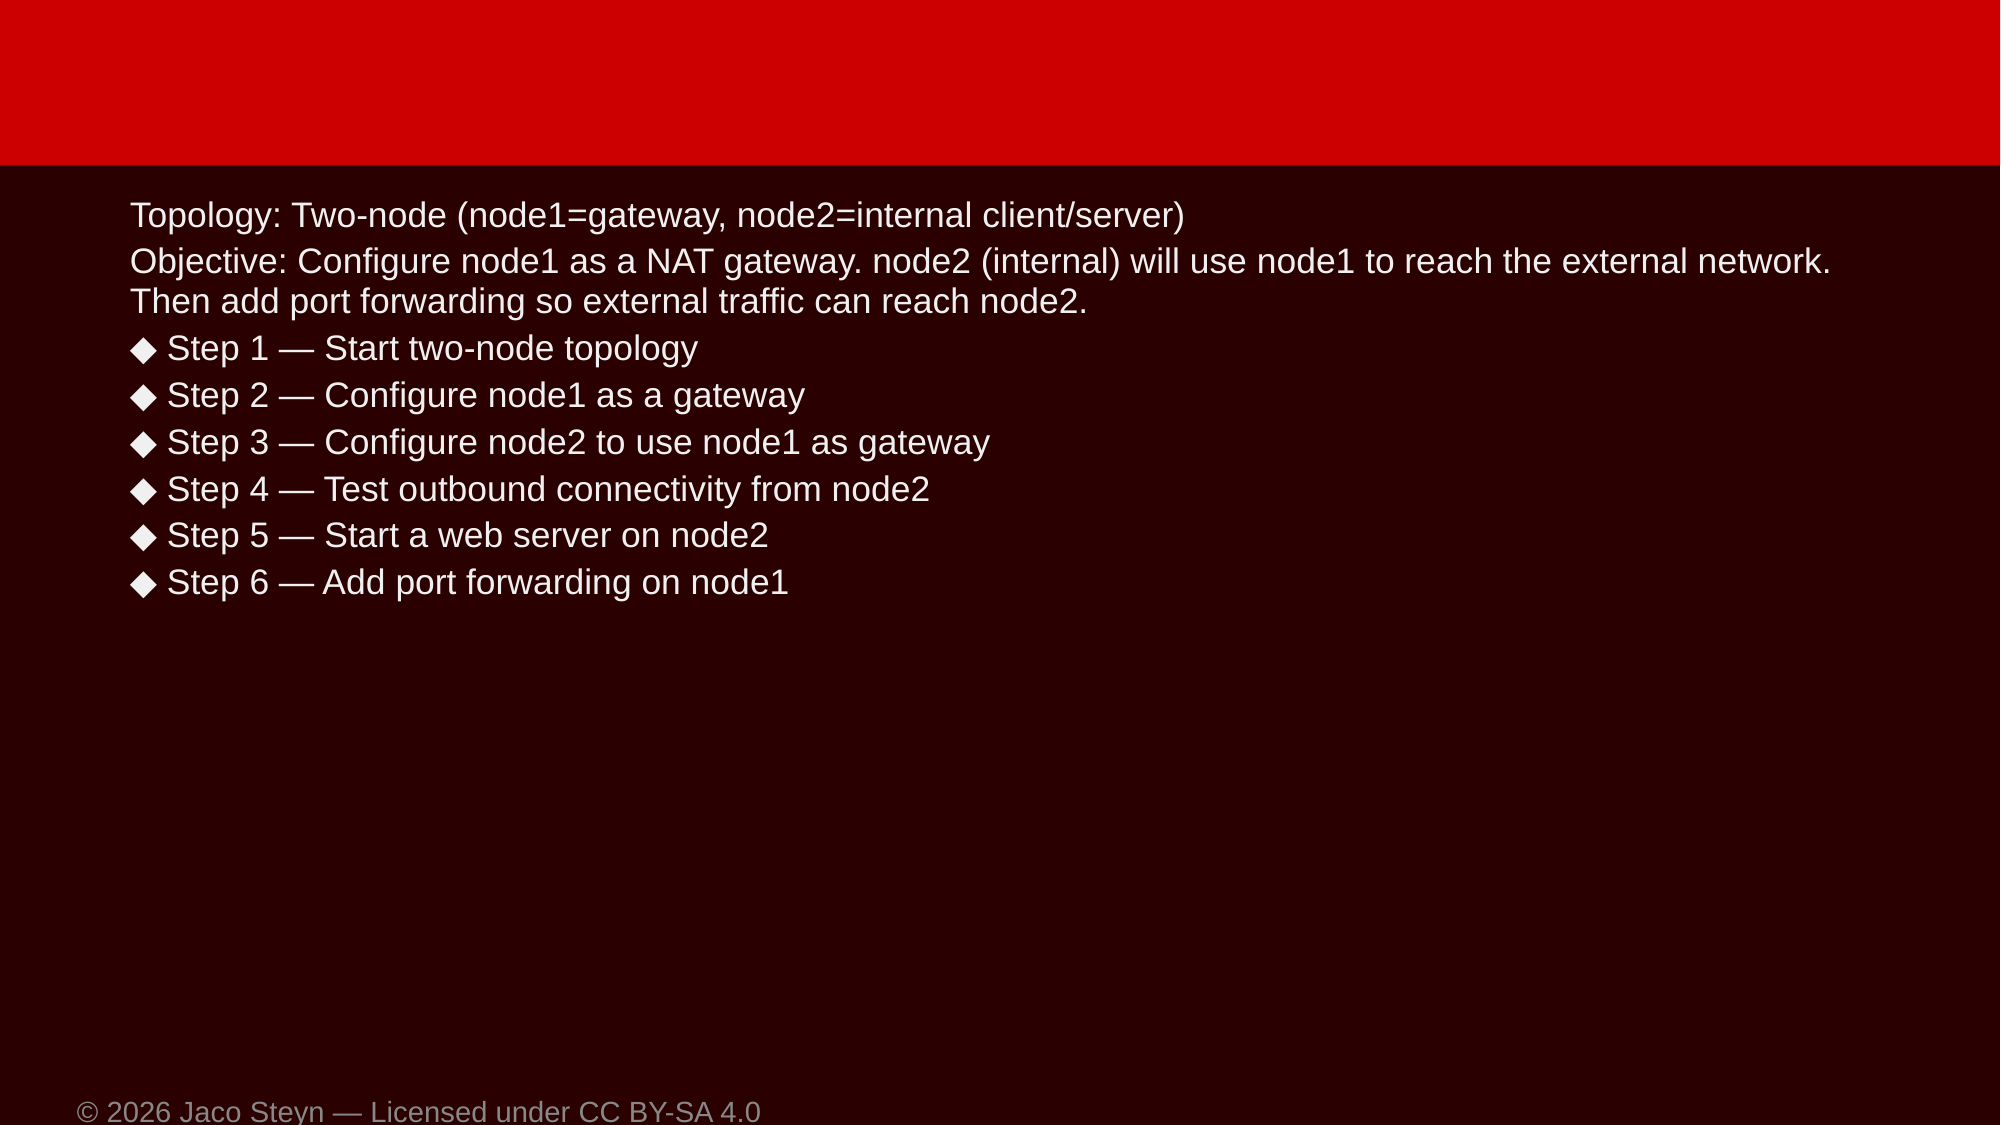

🔧 Lab 7 — Gateway Container with Masquerade
Topology: Two-node (node1=gateway, node2=internal client/server)
Objective: Configure node1 as a NAT gateway. node2 (internal) will use node1 to reach the external network. Then add port forwarding so external traffic can reach node2.
◆ Step 1 — Start two-node topology
◆ Step 2 — Configure node1 as a gateway
◆ Step 3 — Configure node2 to use node1 as gateway
◆ Step 4 — Test outbound connectivity from node2
◆ Step 5 — Start a web server on node2
◆ Step 6 — Add port forwarding on node1
© 2026 Jaco Steyn — Licensed under CC BY-SA 4.0